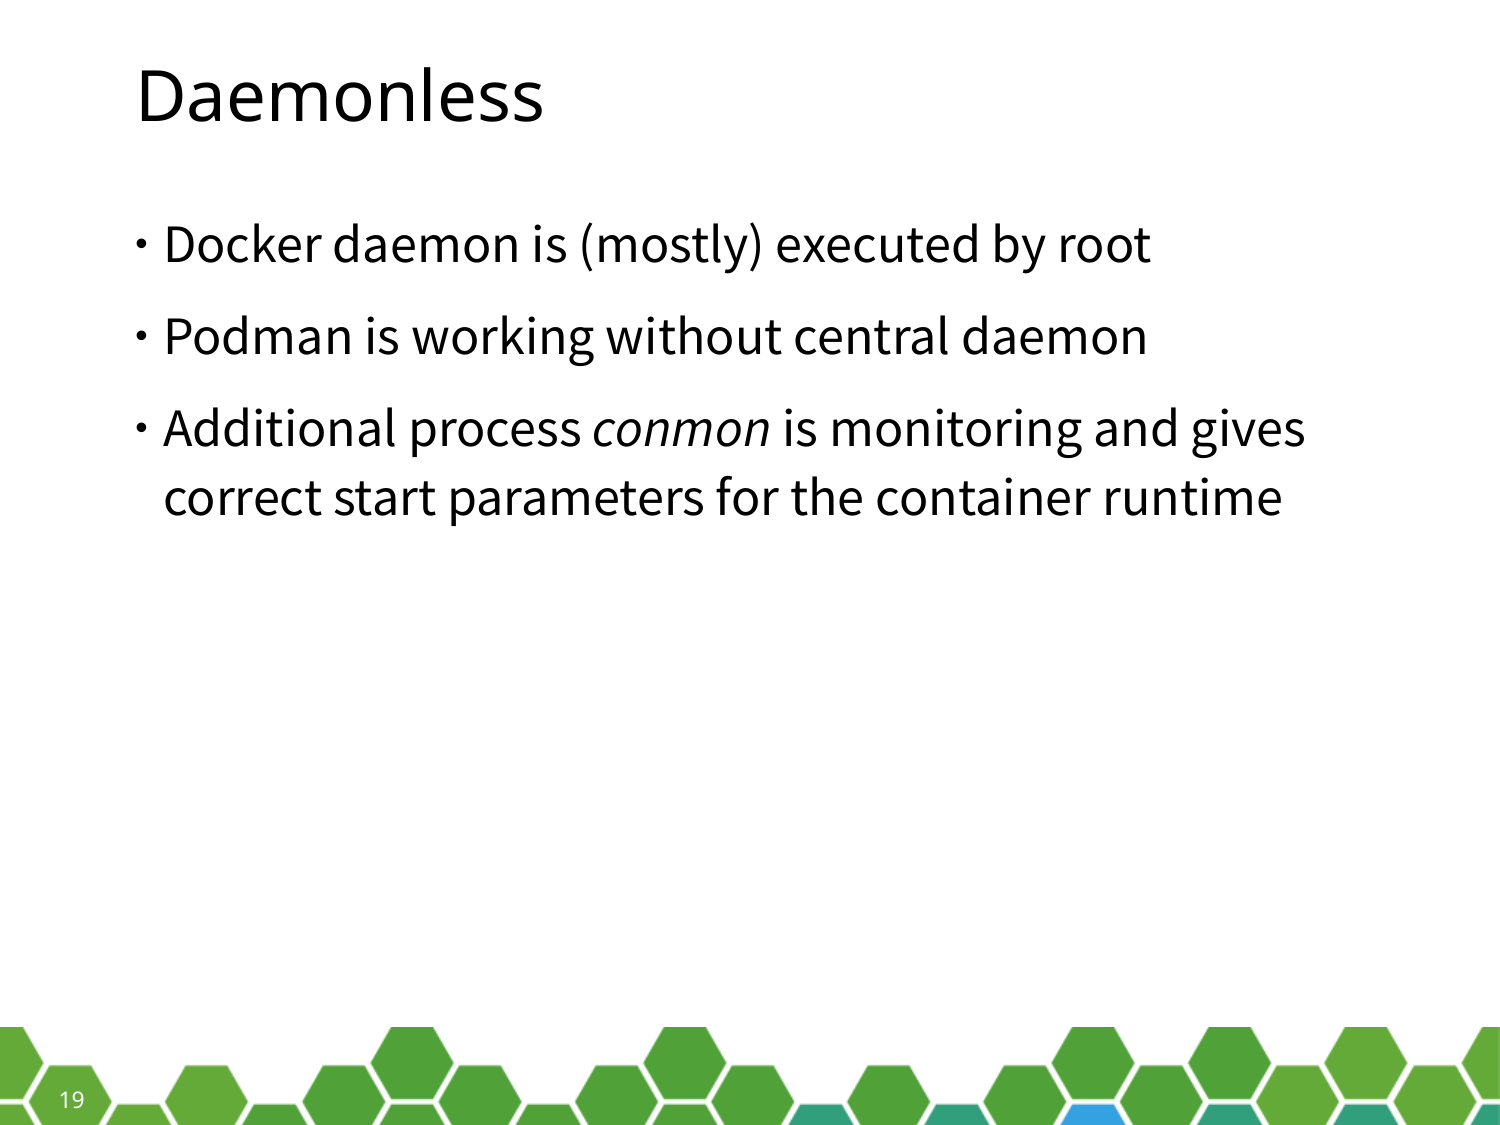

# Daemonless
Docker daemon is (mostly) executed by root
Podman is working without central daemon
Additional process conmon is monitoring and gives correct start parameters for the container runtime